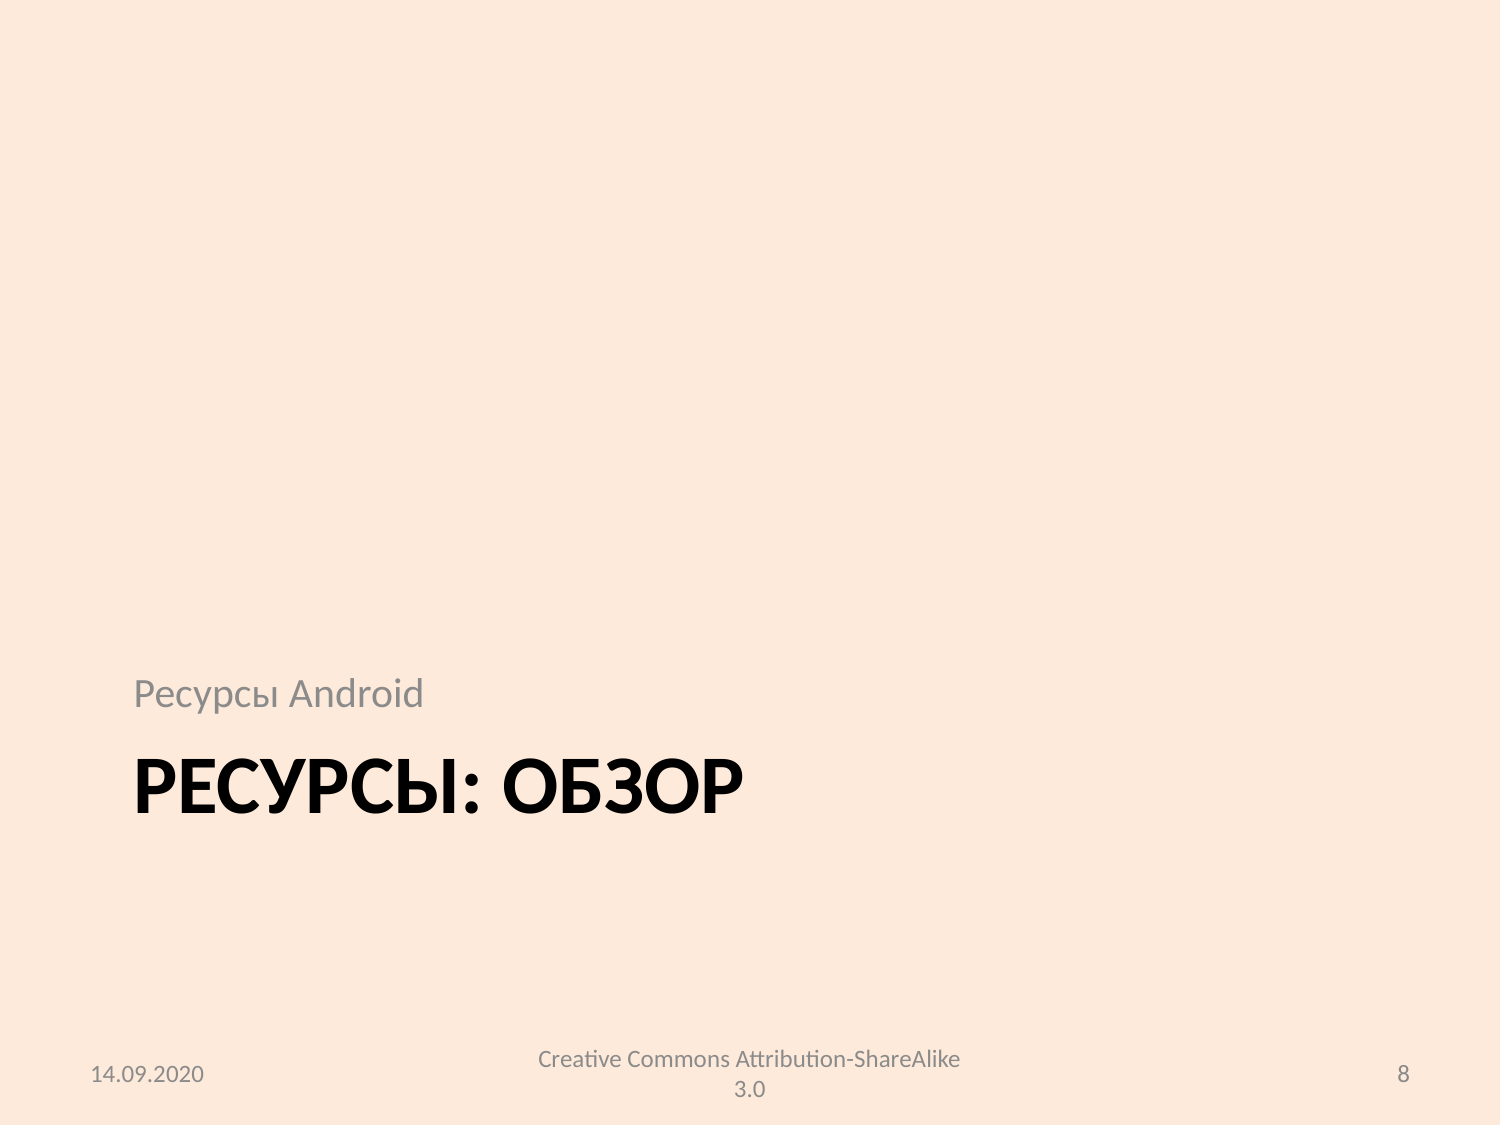

Ресурсы Android
# Ресурсы: Обзор
14.09.2020
Creative Commons Attribution-ShareAlike 3.0